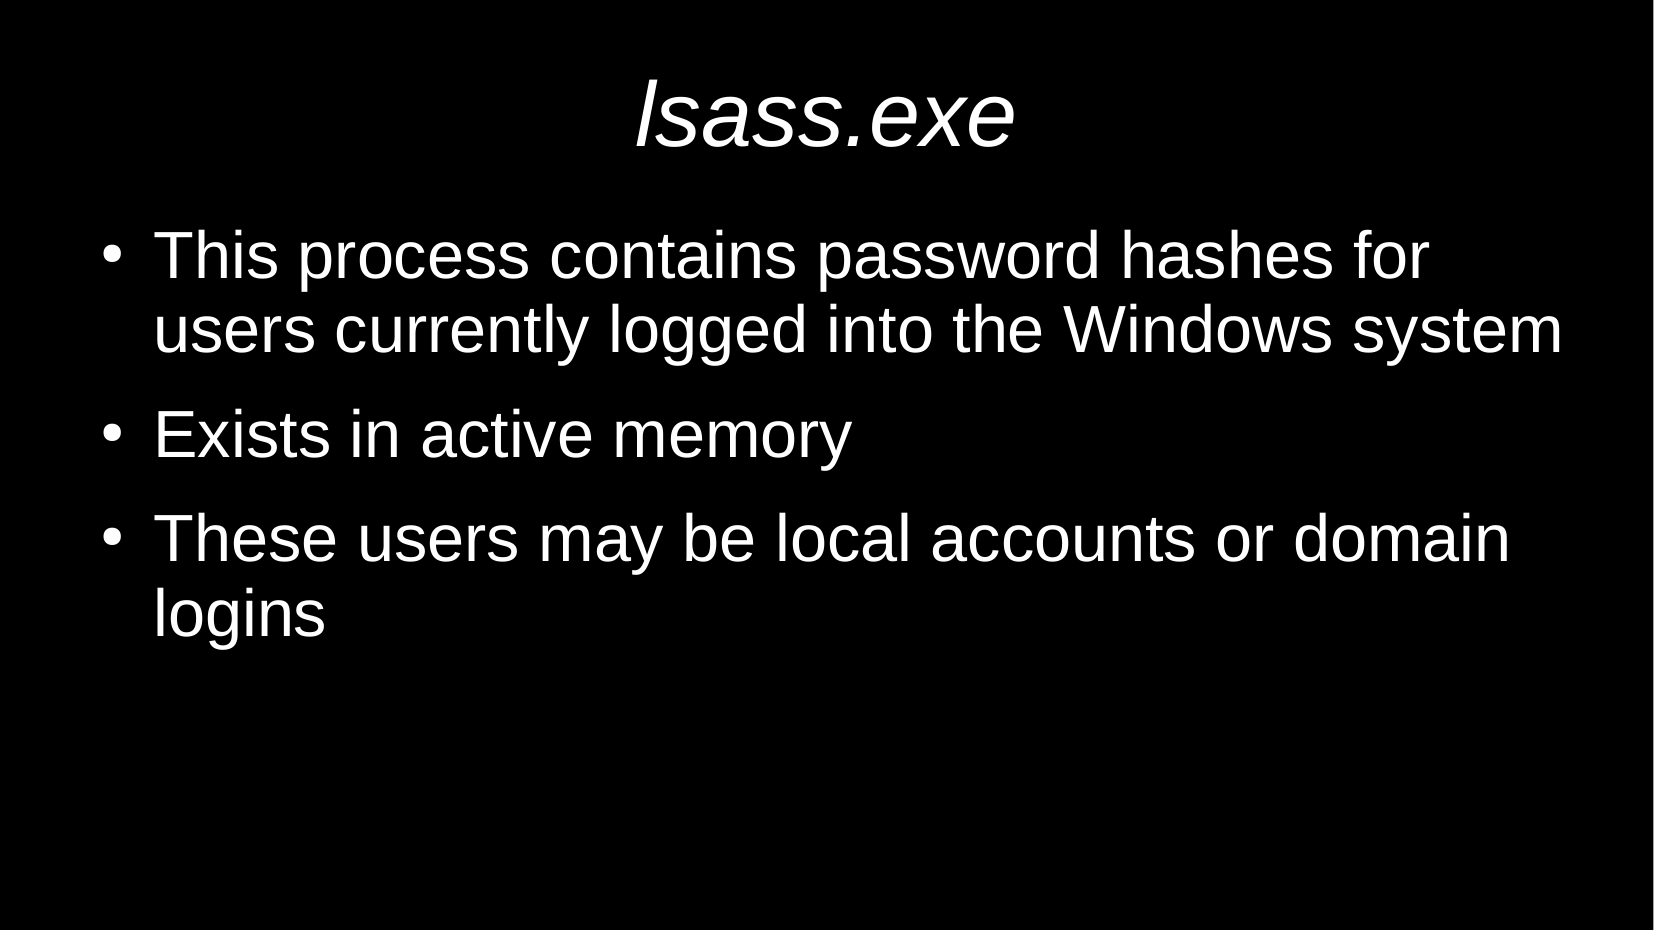

# lsass.exe
This process contains password hashes for users currently logged into the Windows system
Exists in active memory
These users may be local accounts or domain logins